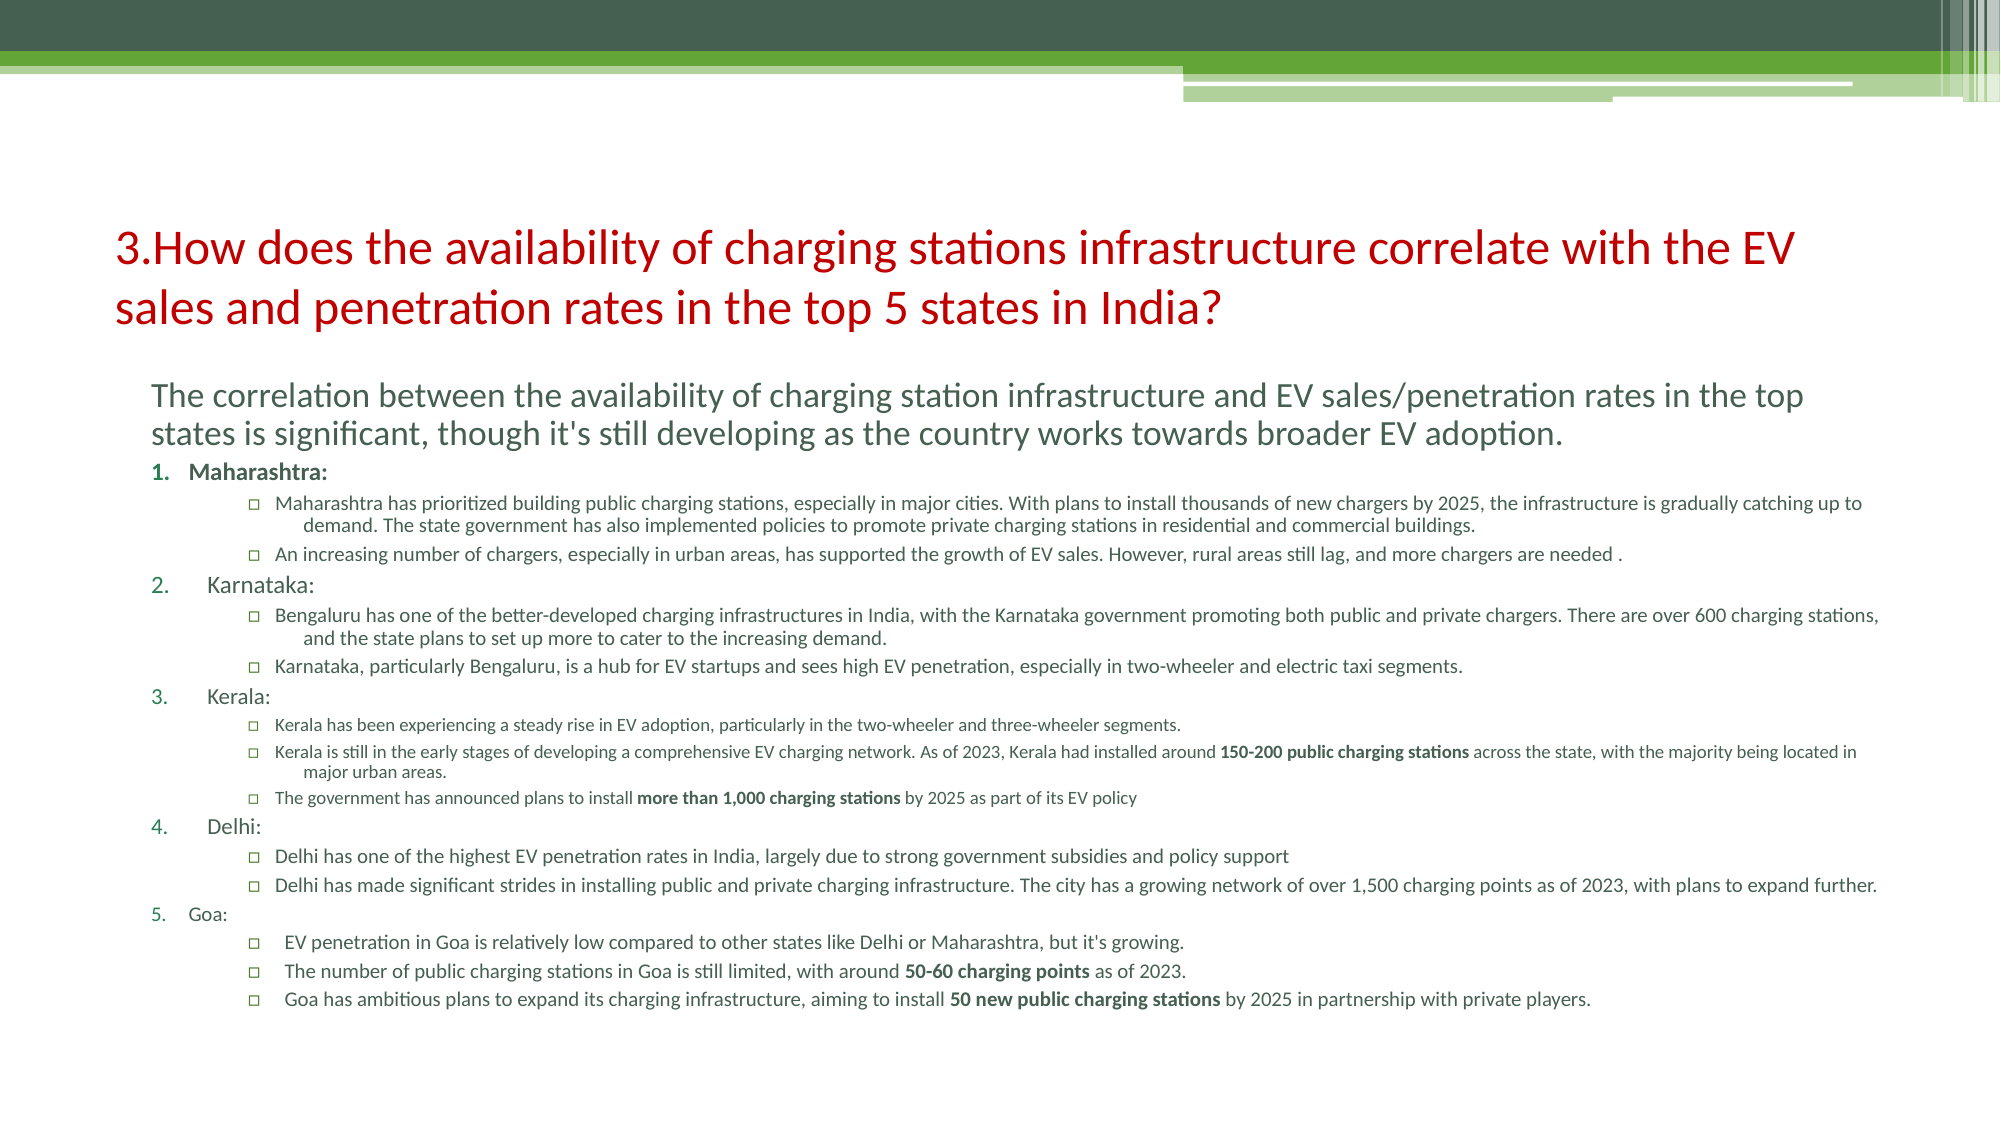

# 3.How does the availability of charging stations infrastructure correlate with the EV sales and penetration rates in the top 5 states in India?
The correlation between the availability of charging station infrastructure and EV sales/penetration rates in the top states is significant, though it's still developing as the country works towards broader EV adoption.
Maharashtra:
Maharashtra has prioritized building public charging stations, especially in major cities. With plans to install thousands of new chargers by 2025, the infrastructure is gradually catching up to demand. The state government has also implemented policies to promote private charging stations in residential and commercial buildings.
An increasing number of chargers, especially in urban areas, has supported the growth of EV sales. However, rural areas still lag, and more chargers are needed .
Karnataka:
Bengaluru has one of the better-developed charging infrastructures in India, with the Karnataka government promoting both public and private chargers. There are over 600 charging stations, and the state plans to set up more to cater to the increasing demand.
Karnataka, particularly Bengaluru, is a hub for EV startups and sees high EV penetration, especially in two-wheeler and electric taxi segments.
Kerala:
Kerala has been experiencing a steady rise in EV adoption, particularly in the two-wheeler and three-wheeler segments.
Kerala is still in the early stages of developing a comprehensive EV charging network. As of 2023, Kerala had installed around 150-200 public charging stations across the state, with the majority being located in major urban areas.
The government has announced plans to install more than 1,000 charging stations by 2025 as part of its EV policy
Delhi:
Delhi has one of the highest EV penetration rates in India, largely due to strong government subsidies and policy support
Delhi has made significant strides in installing public and private charging infrastructure. The city has a growing network of over 1,500 charging points as of 2023, with plans to expand further.
Goa:
EV penetration in Goa is relatively low compared to other states like Delhi or Maharashtra, but it's growing.
The number of public charging stations in Goa is still limited, with around 50-60 charging points as of 2023.
Goa has ambitious plans to expand its charging infrastructure, aiming to install 50 new public charging stations by 2025 in partnership with private players.